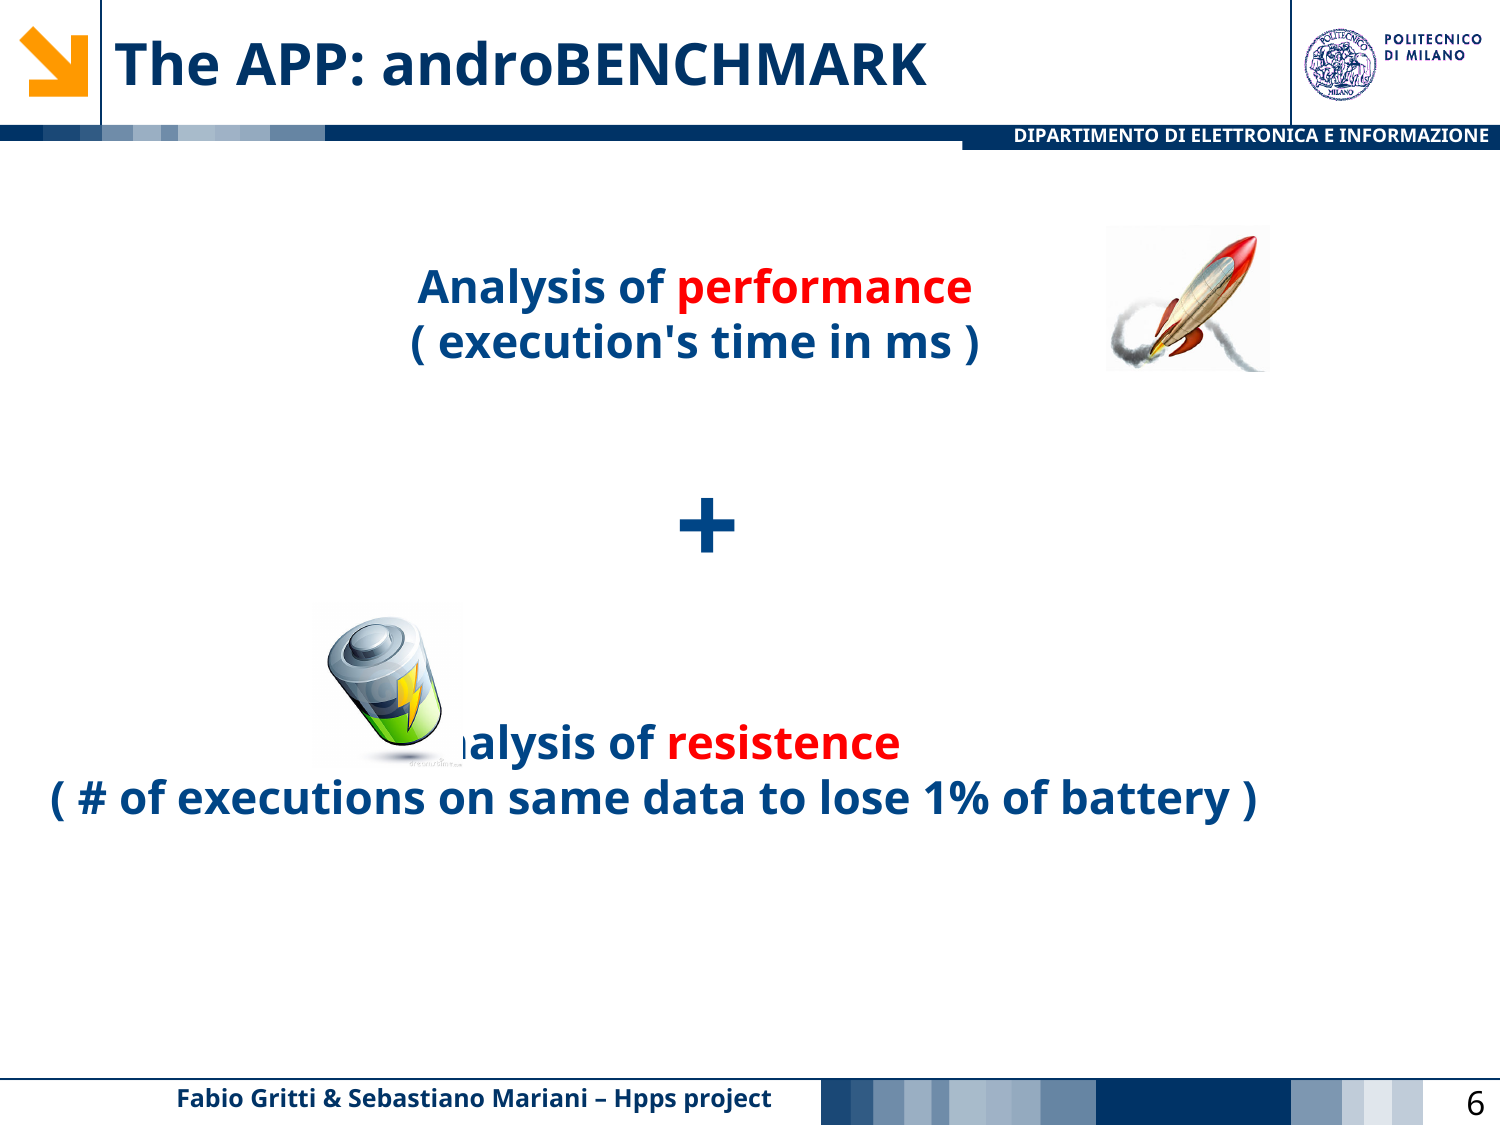

# The APP: androBENCHMARK
Analysis of performance
( execution's time in ms )
+
Analysis of resistence
( # of executions on same data to lose 1% of battery )
Fabio Gritti & Sebastiano Mariani – Hpps project